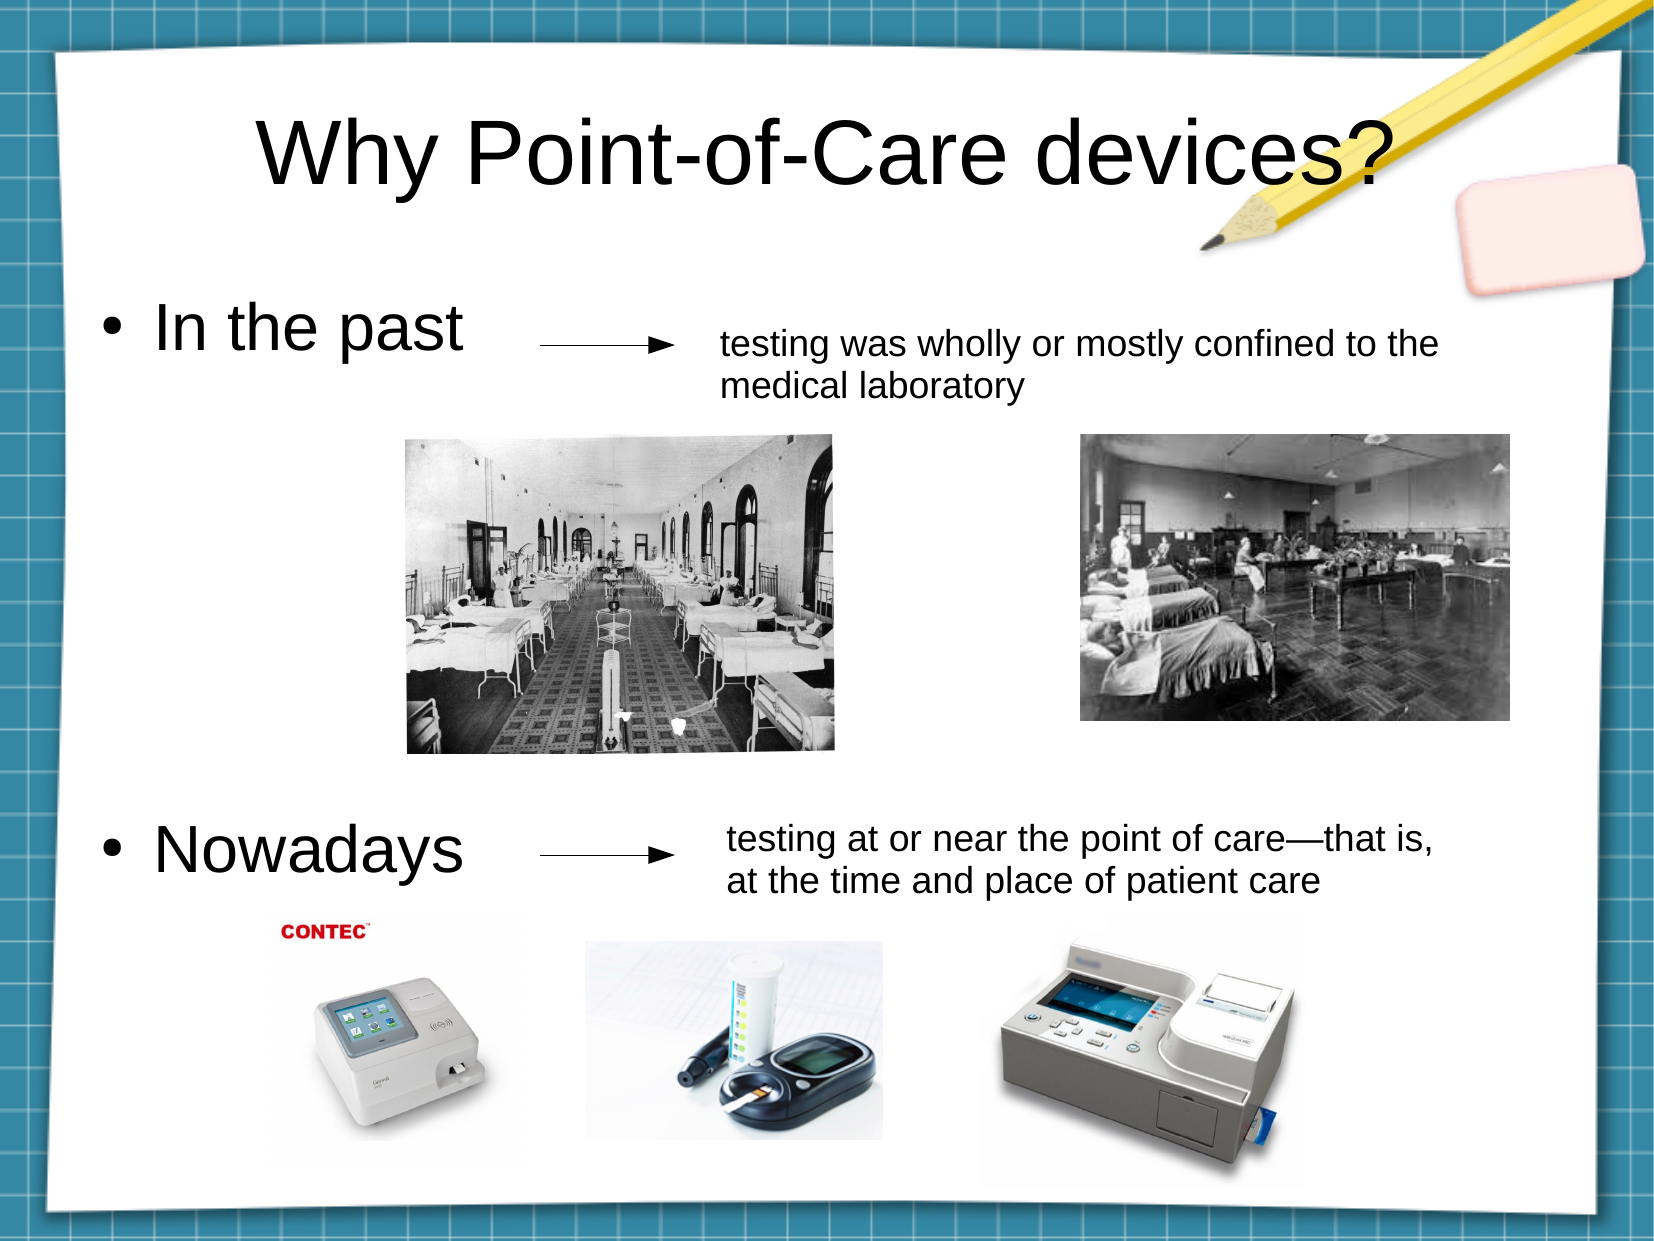

# Why Point-of-Care devices?
In the past
Nowadays
testing was wholly or mostly confined to the medical laboratory
testing at or near the point of care—that is,
at the time and place of patient care